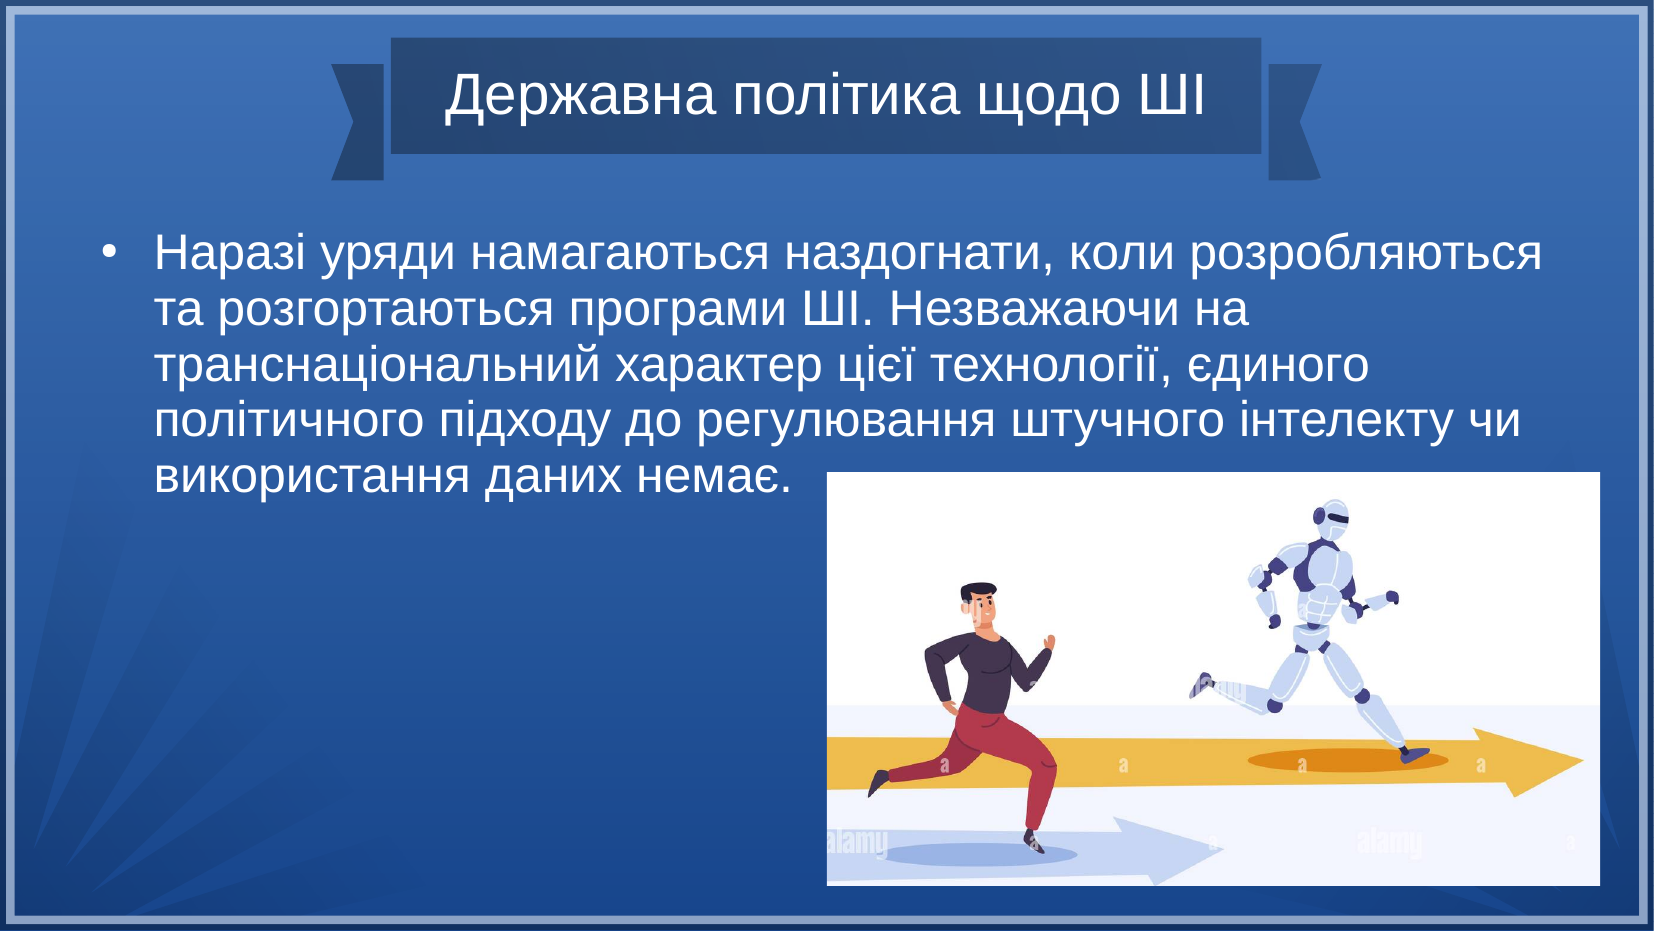

# Державна політика щодо ШІ
Наразі уряди намагаються наздогнати, коли розробляються та розгортаються програми ШІ. Незважаючи на транснаціональний характер цієї технології, єдиного політичного підходу до регулювання штучного інтелекту чи використання даних немає.